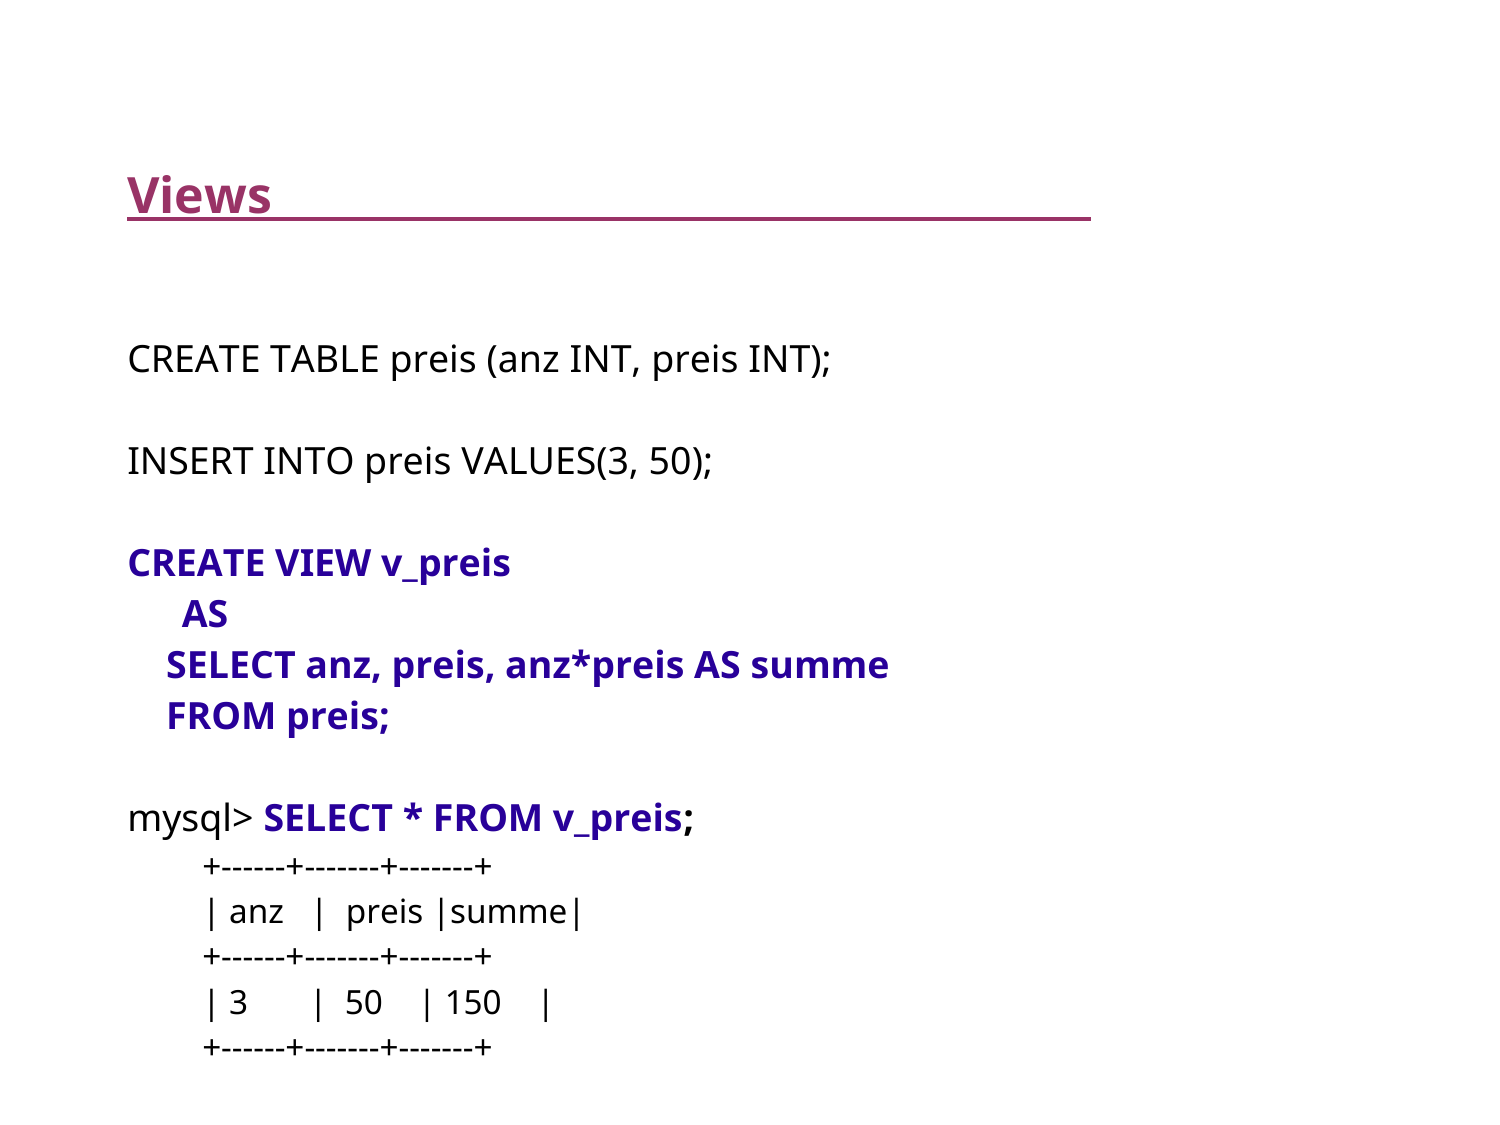

# Views
CREATE TABLE preis (anz INT, preis INT);
INSERT INTO preis VALUES(3, 50);
CREATE VIEW v_preis
	AS
 SELECT anz, preis, anz*preis AS summe
 FROM preis;
mysql> SELECT * FROM v_preis;
+------+-------+-------+
| anz | preis |summe|
+------+-------+-------+
| 3 | 50 | 150 |
+------+-------+-------+